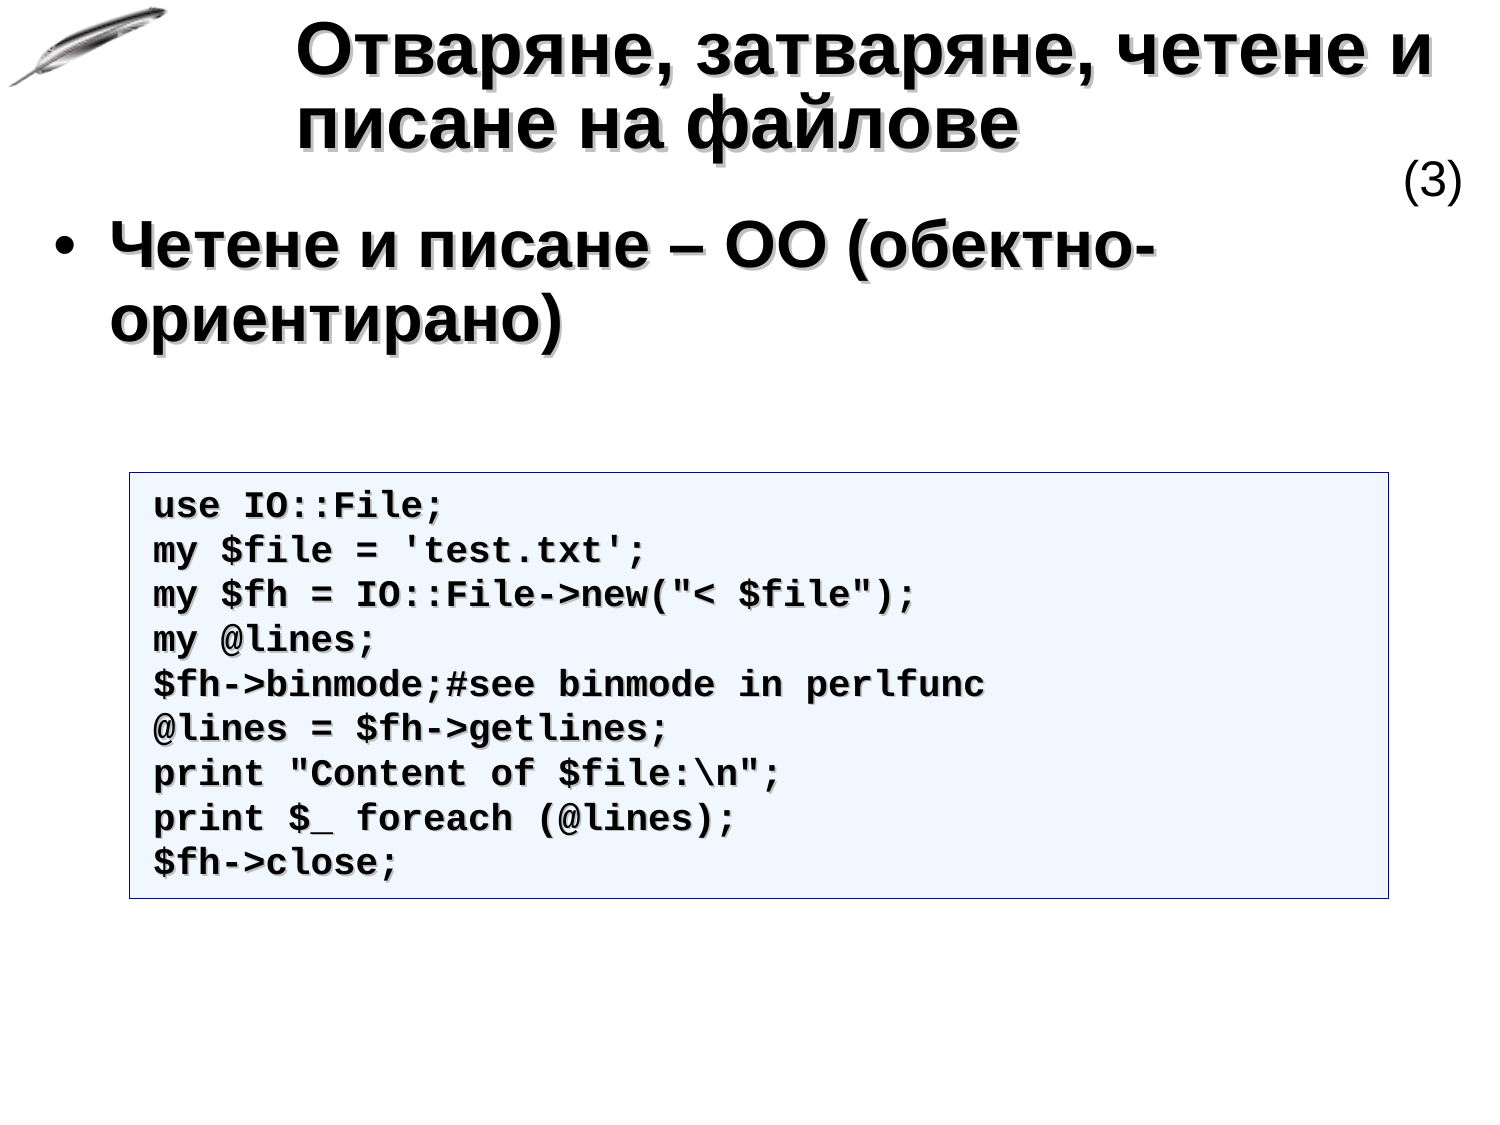

# Отваряне, затваряне, четене и писане на файлове
(3)
Четене и писане – OO (обектно-ориентирано)
use IO::File;
my $file = 'test.txt';
my $fh = IO::File->new("< $file");
my @lines;
$fh->binmode;#see binmode in perlfunc
@lines = $fh->getlines;
print "Content of $file:\n";
print $_ foreach (@lines);
$fh->close;